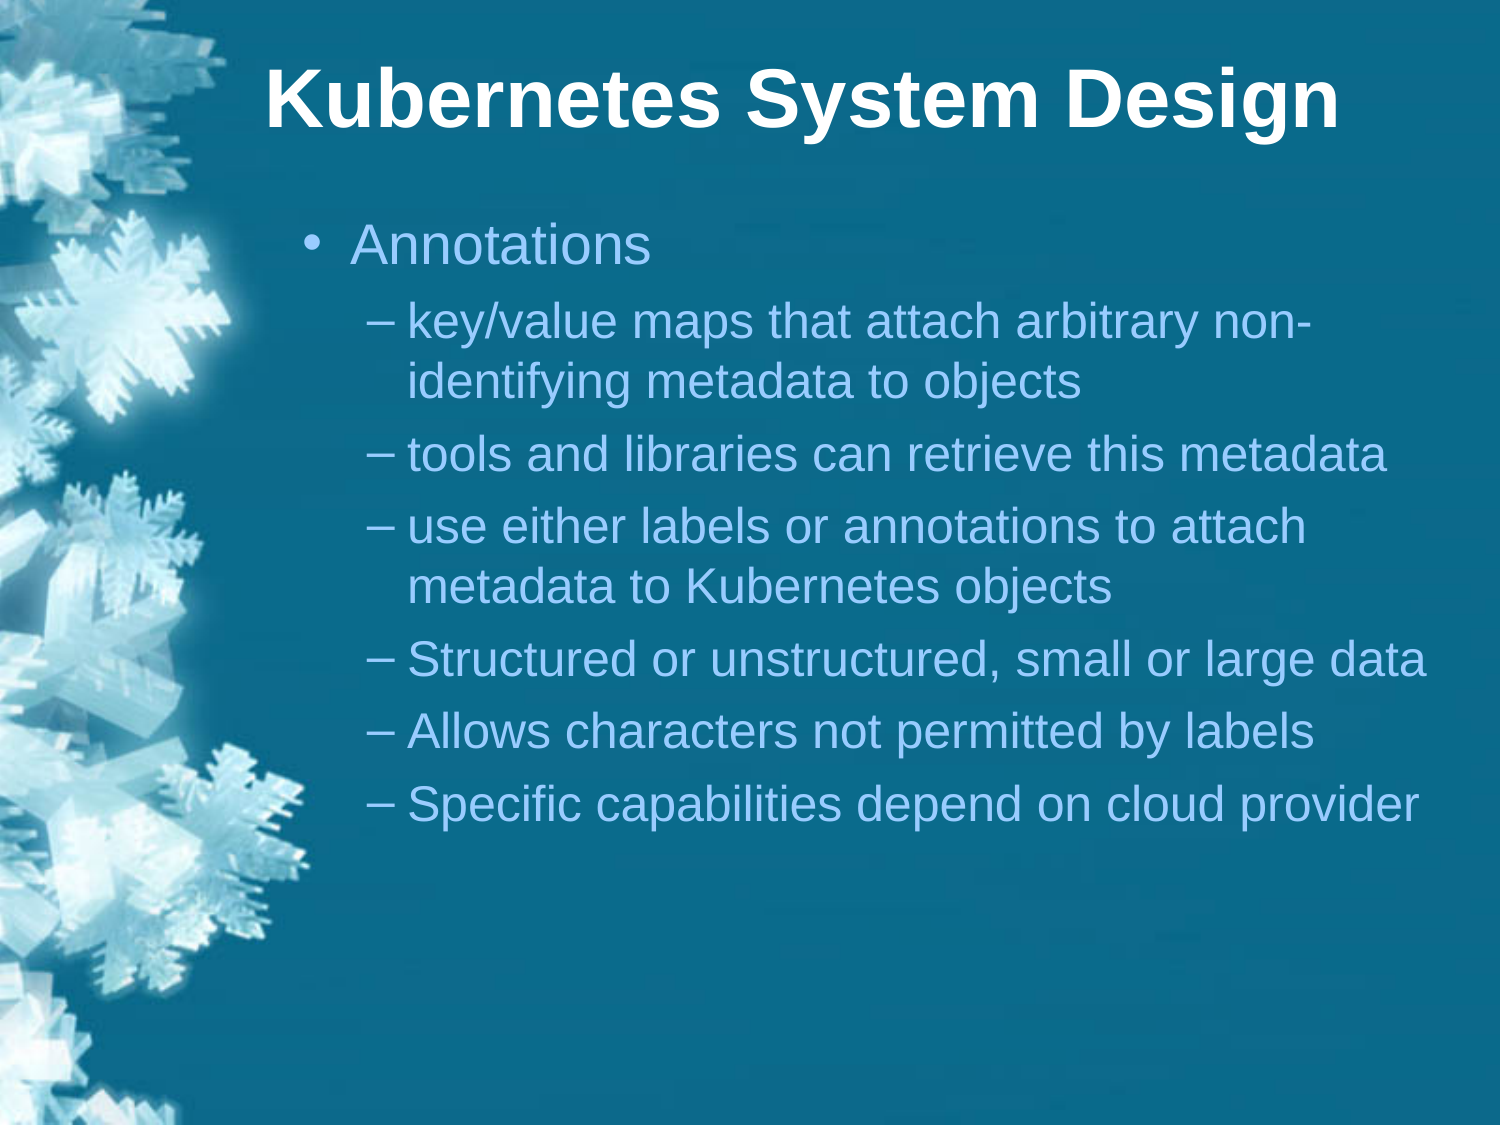

# Kubernetes System Design
Annotations
key/value maps that attach arbitrary non-identifying metadata to objects
tools and libraries can retrieve this metadata
use either labels or annotations to attach metadata to Kubernetes objects
Structured or unstructured, small or large data
Allows characters not permitted by labels
Specific capabilities depend on cloud provider